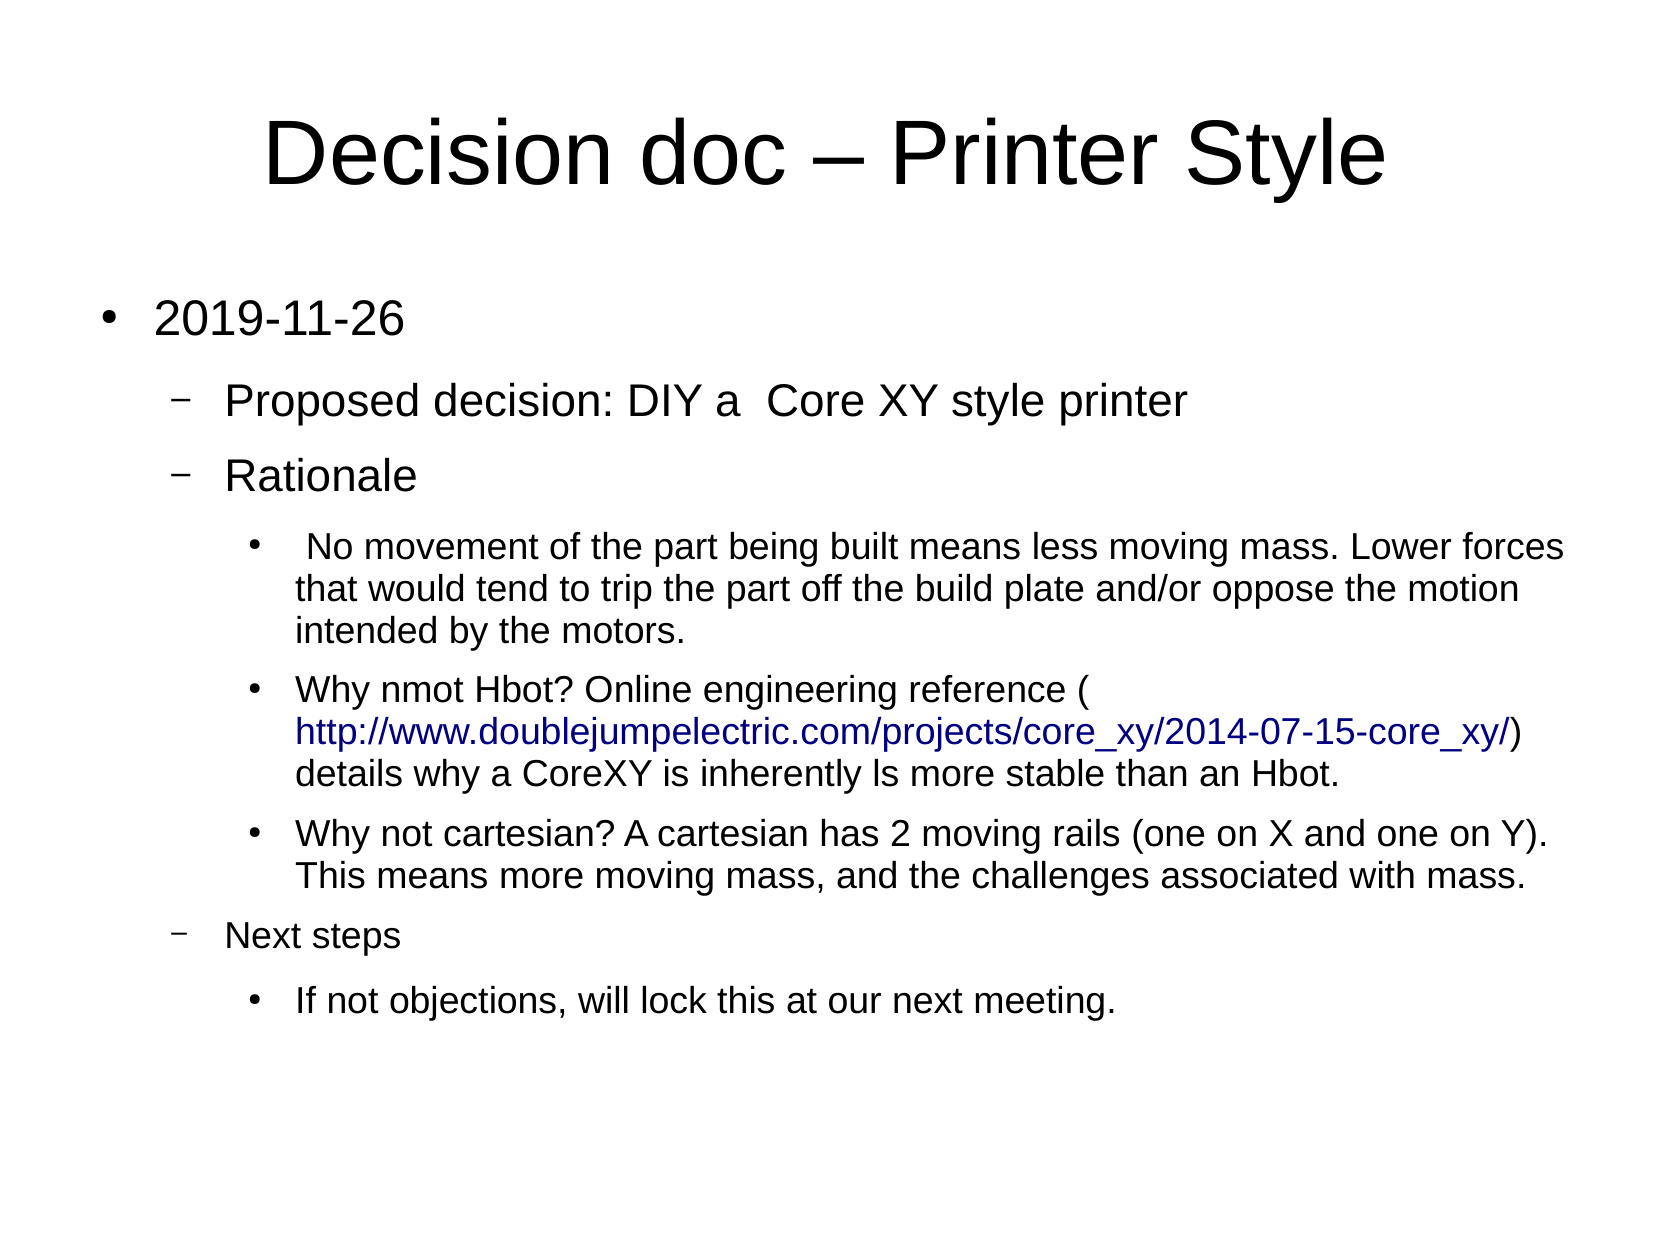

# Decision doc – Printer Style
2019-11-26
Proposed decision: DIY a Core XY style printer
Rationale
 No movement of the part being built means less moving mass. Lower forces that would tend to trip the part off the build plate and/or oppose the motion intended by the motors.
Why nmot Hbot? Online engineering reference (http://www.doublejumpelectric.com/projects/core_xy/2014-07-15-core_xy/) details why a CoreXY is inherently ls more stable than an Hbot.
Why not cartesian? A cartesian has 2 moving rails (one on X and one on Y). This means more moving mass, and the challenges associated with mass.
Next steps
If not objections, will lock this at our next meeting.